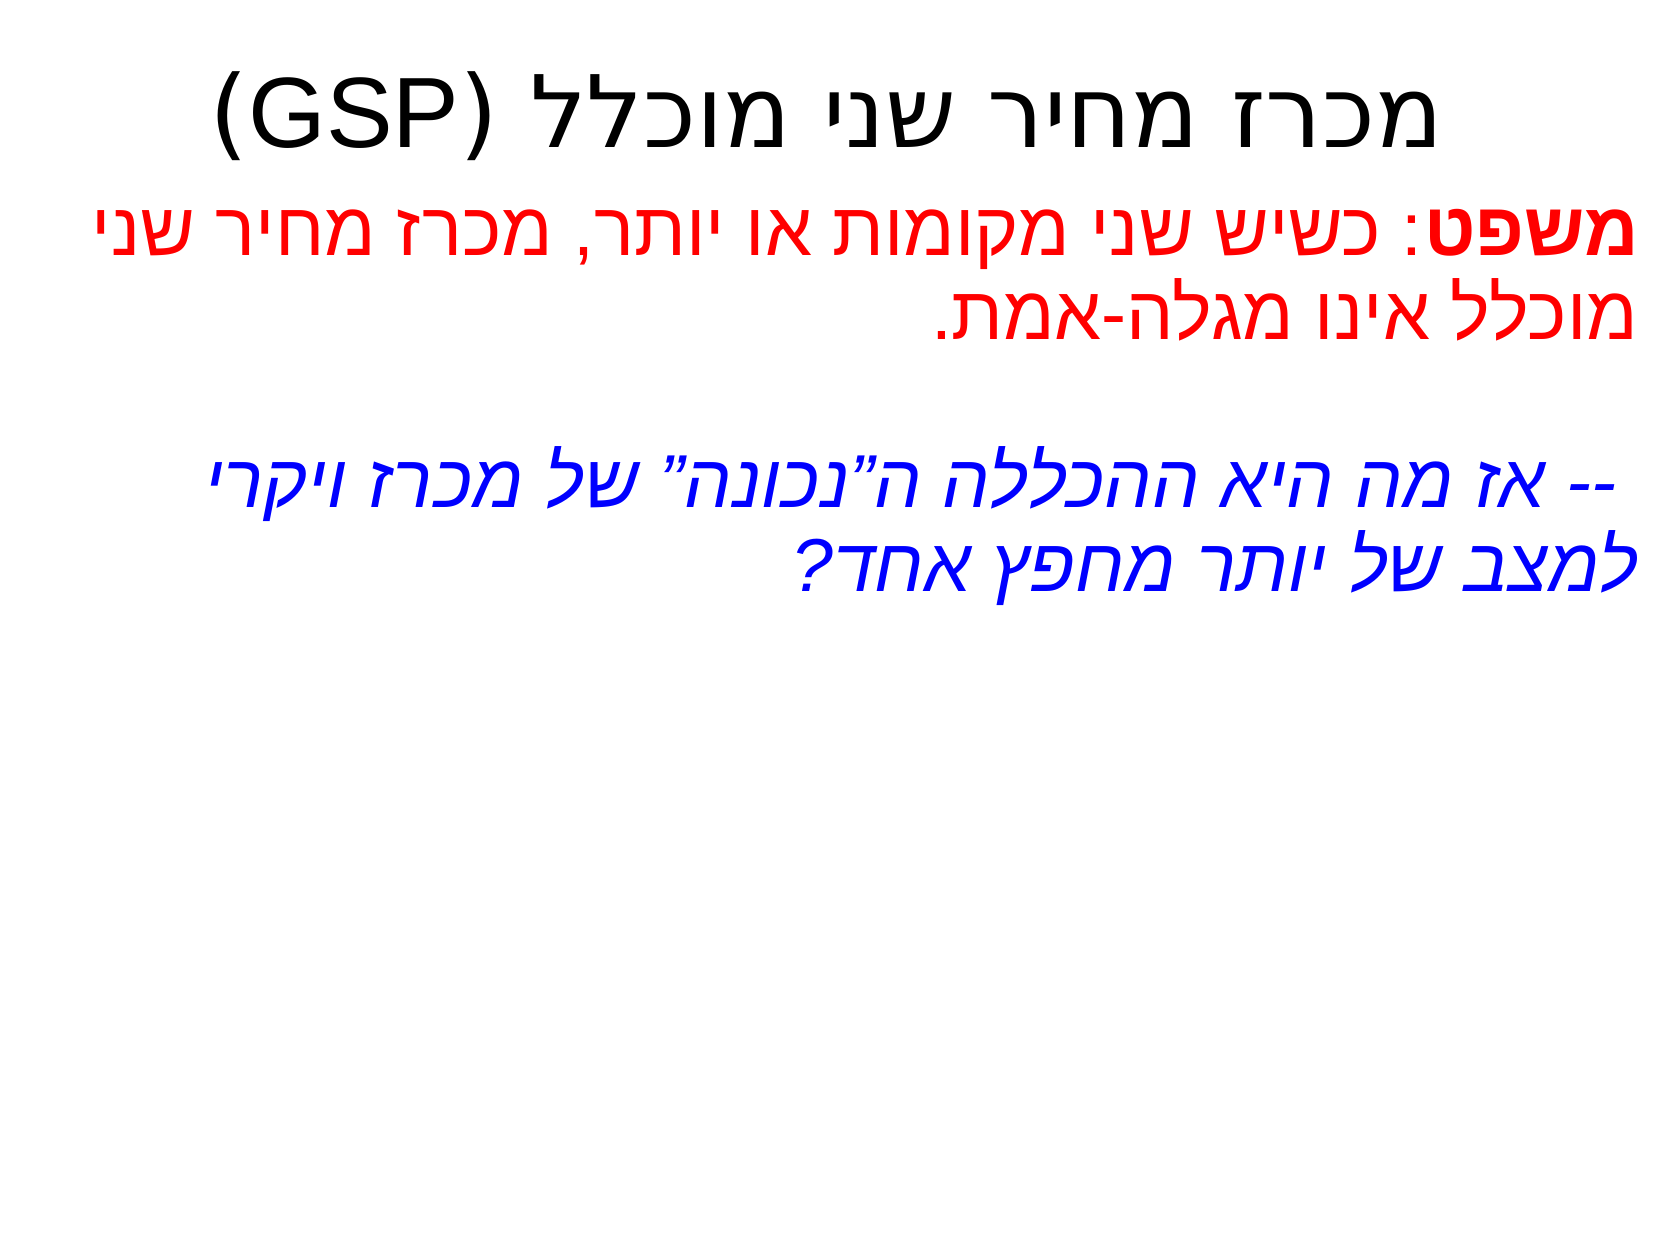

# מכרז מחיר שני מוכלל (GSP)
משפט: כשיש שני מקומות או יותר, מכרז מחיר שני מוכלל אינו מגלה-אמת.
 -- אז מה היא ההכללה ה”נכונה” של מכרז ויקרי למצב של יותר מחפץ אחד?